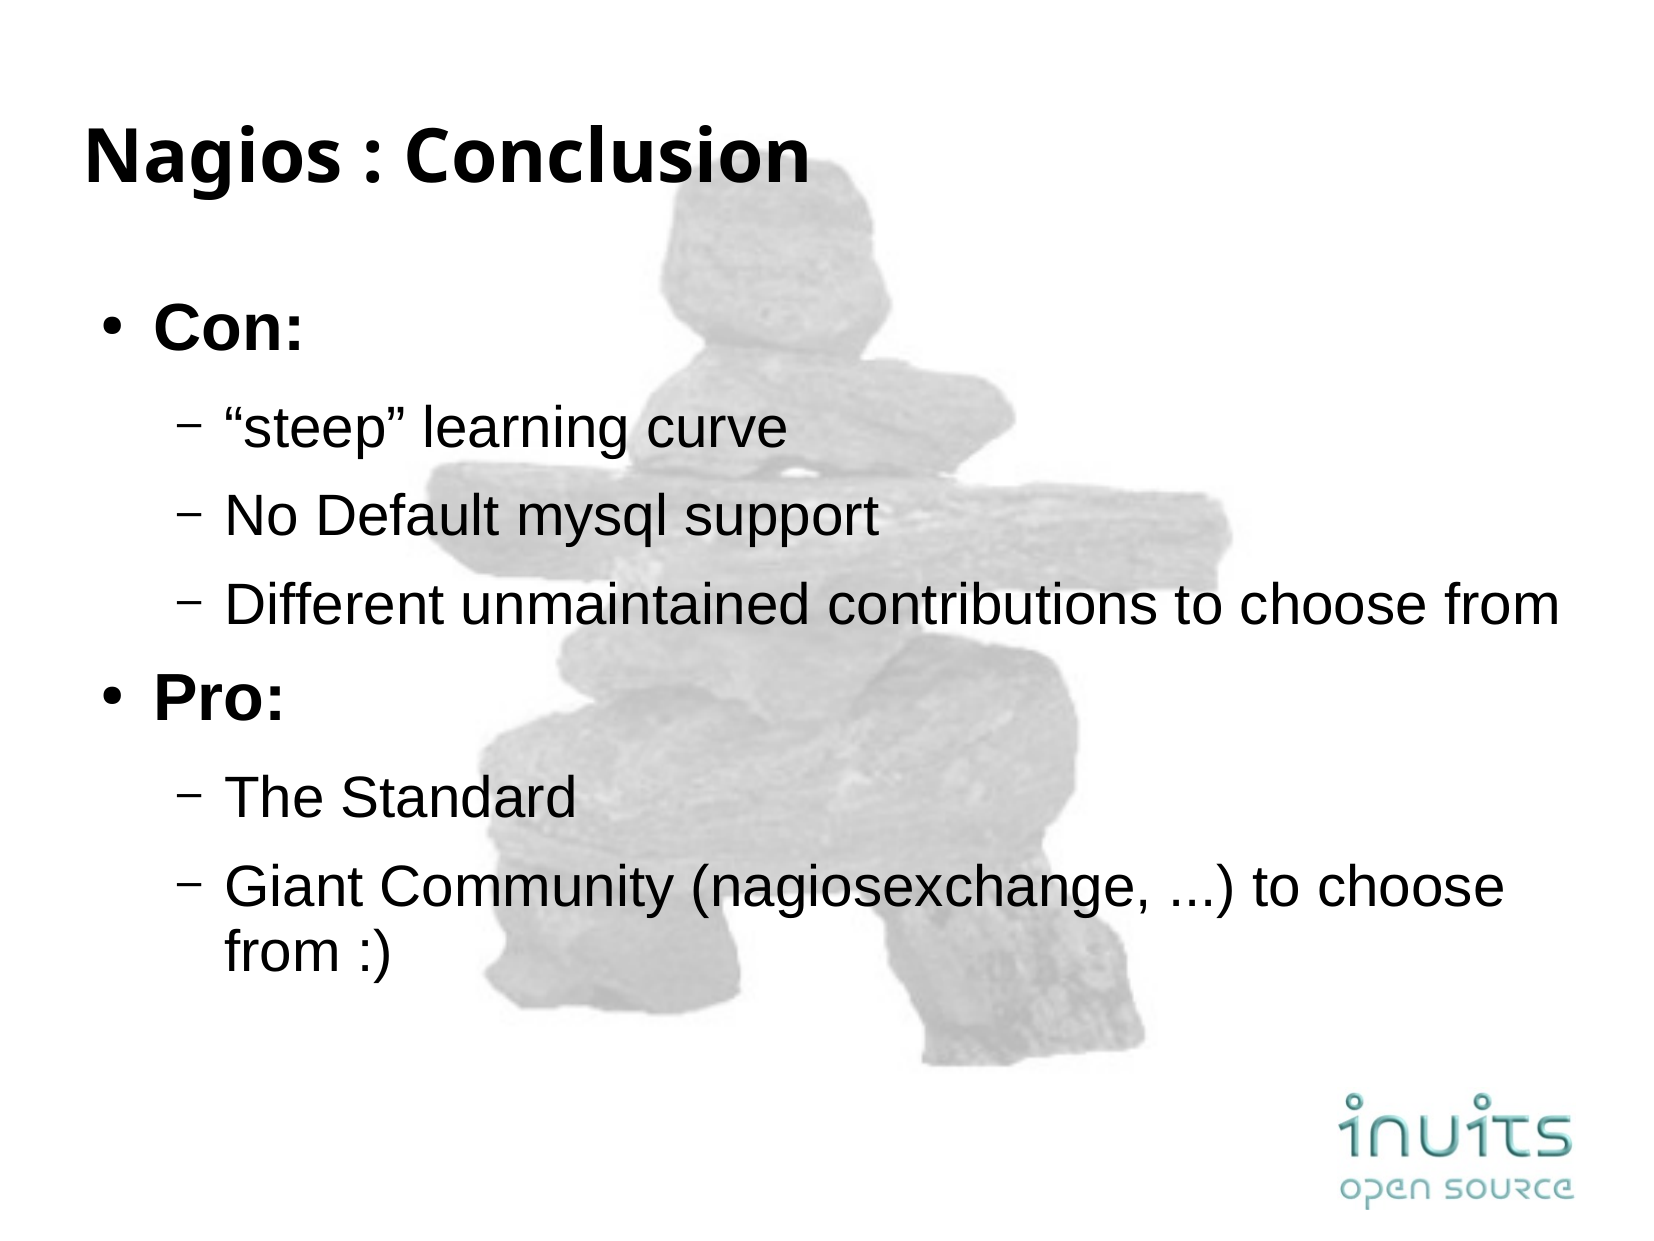

# Nagios : Conclusion
Con:
“steep” learning curve
No Default mysql support
Different unmaintained contributions to choose from
Pro:
The Standard
Giant Community (nagiosexchange, ...) to choose from :)
24